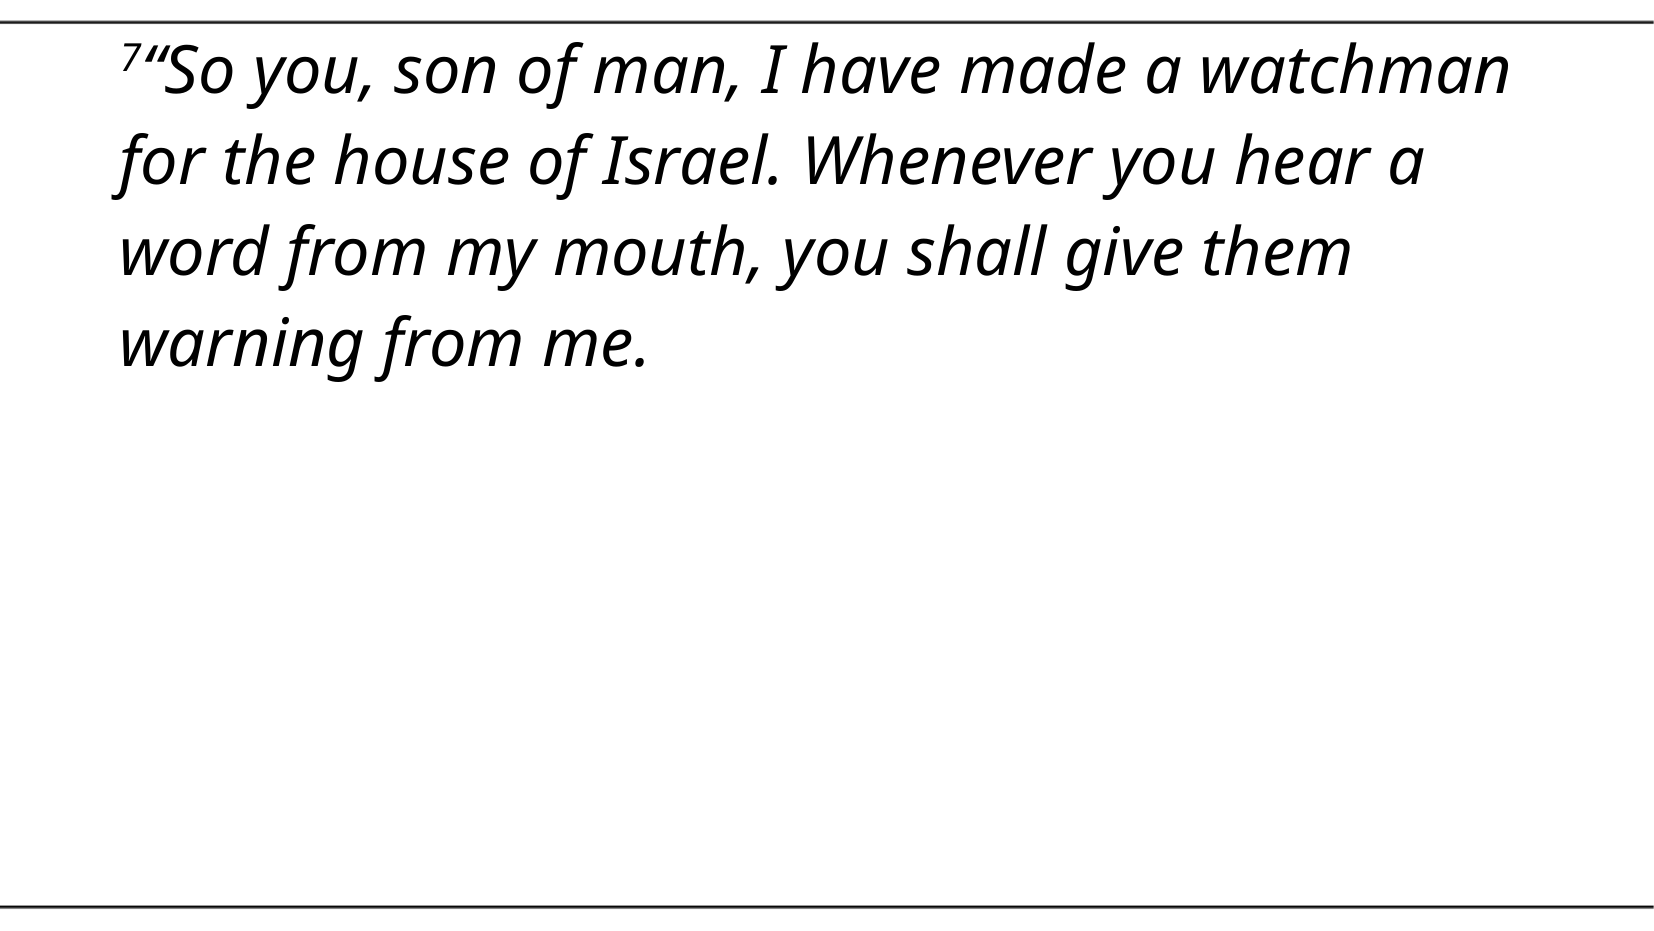

7“So you, son of man, I have made a watchman for the house of Israel. Whenever you hear a word from my mouth, you shall give them warning from me.